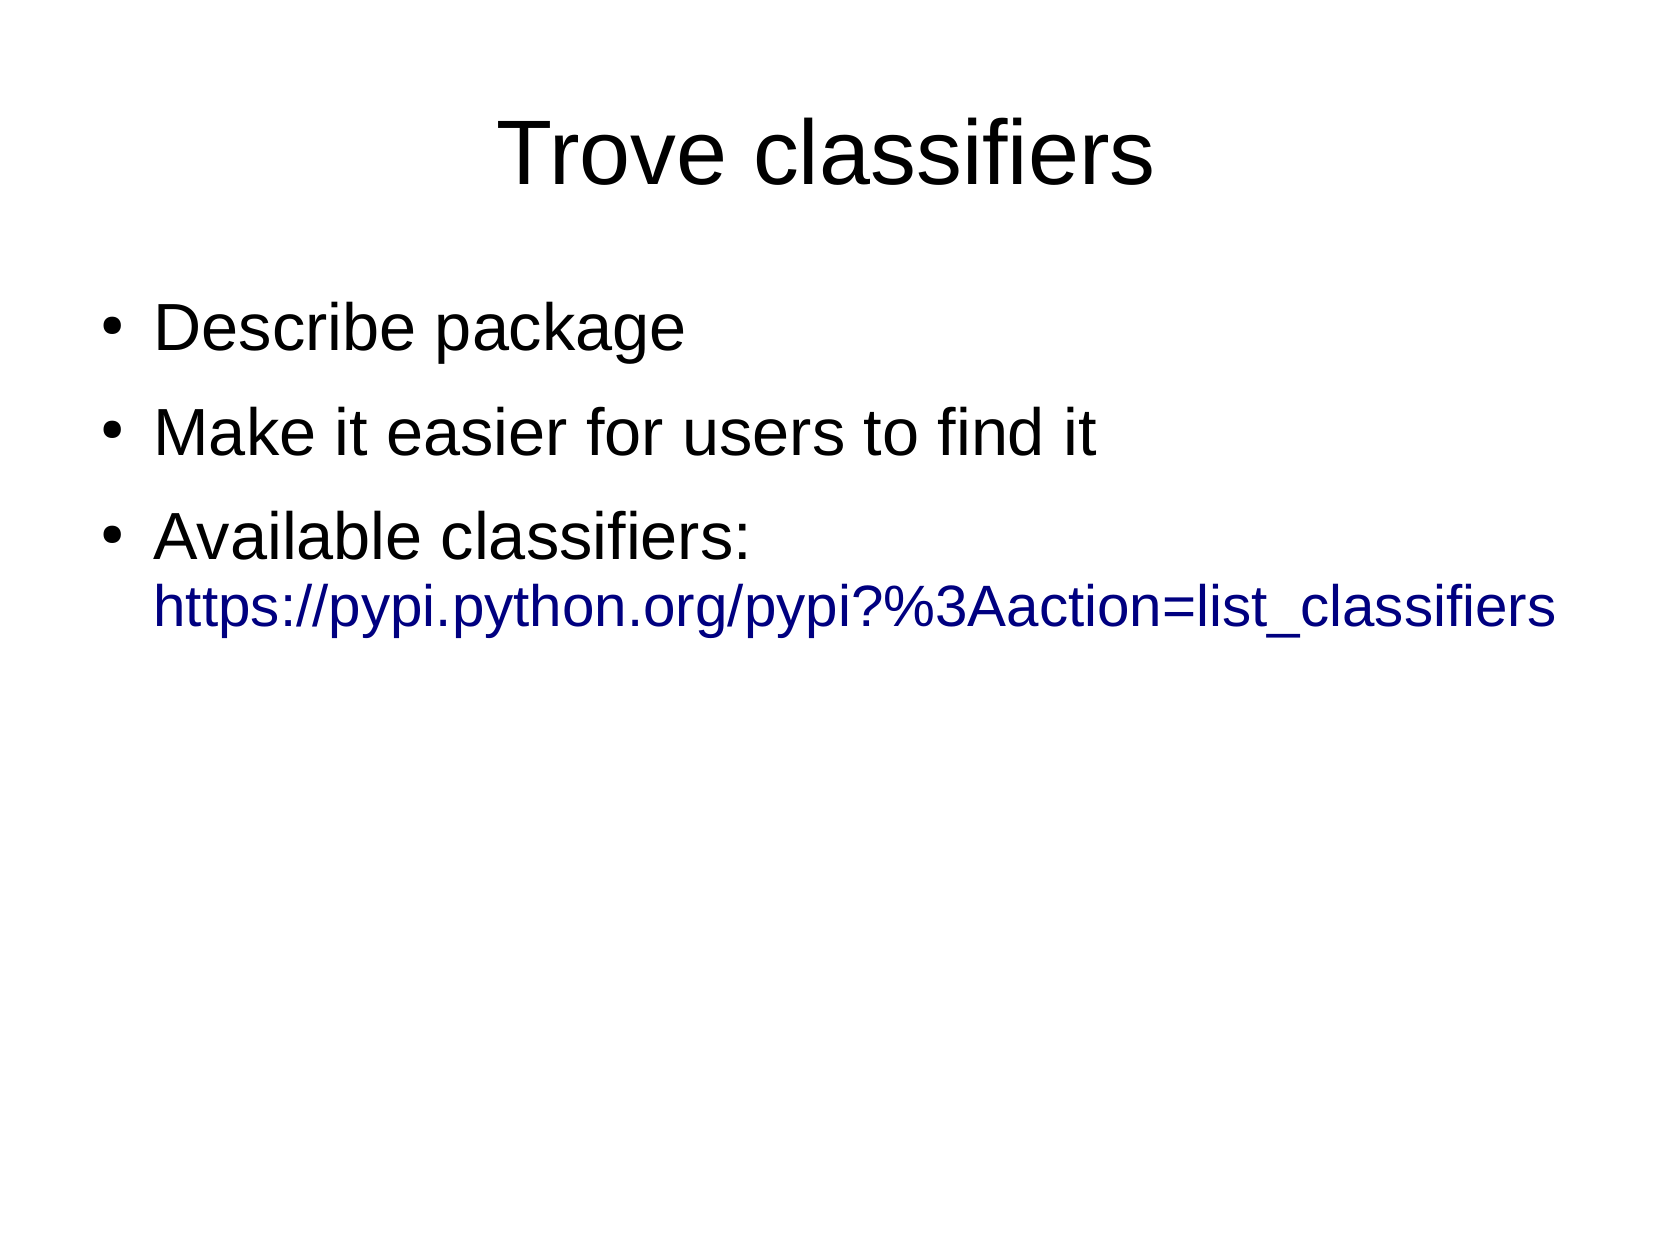

# Trove classifiers
Describe package
Make it easier for users to find it
Available classifiers:
https://pypi.python.org/pypi?%3Aaction=list_classifiers